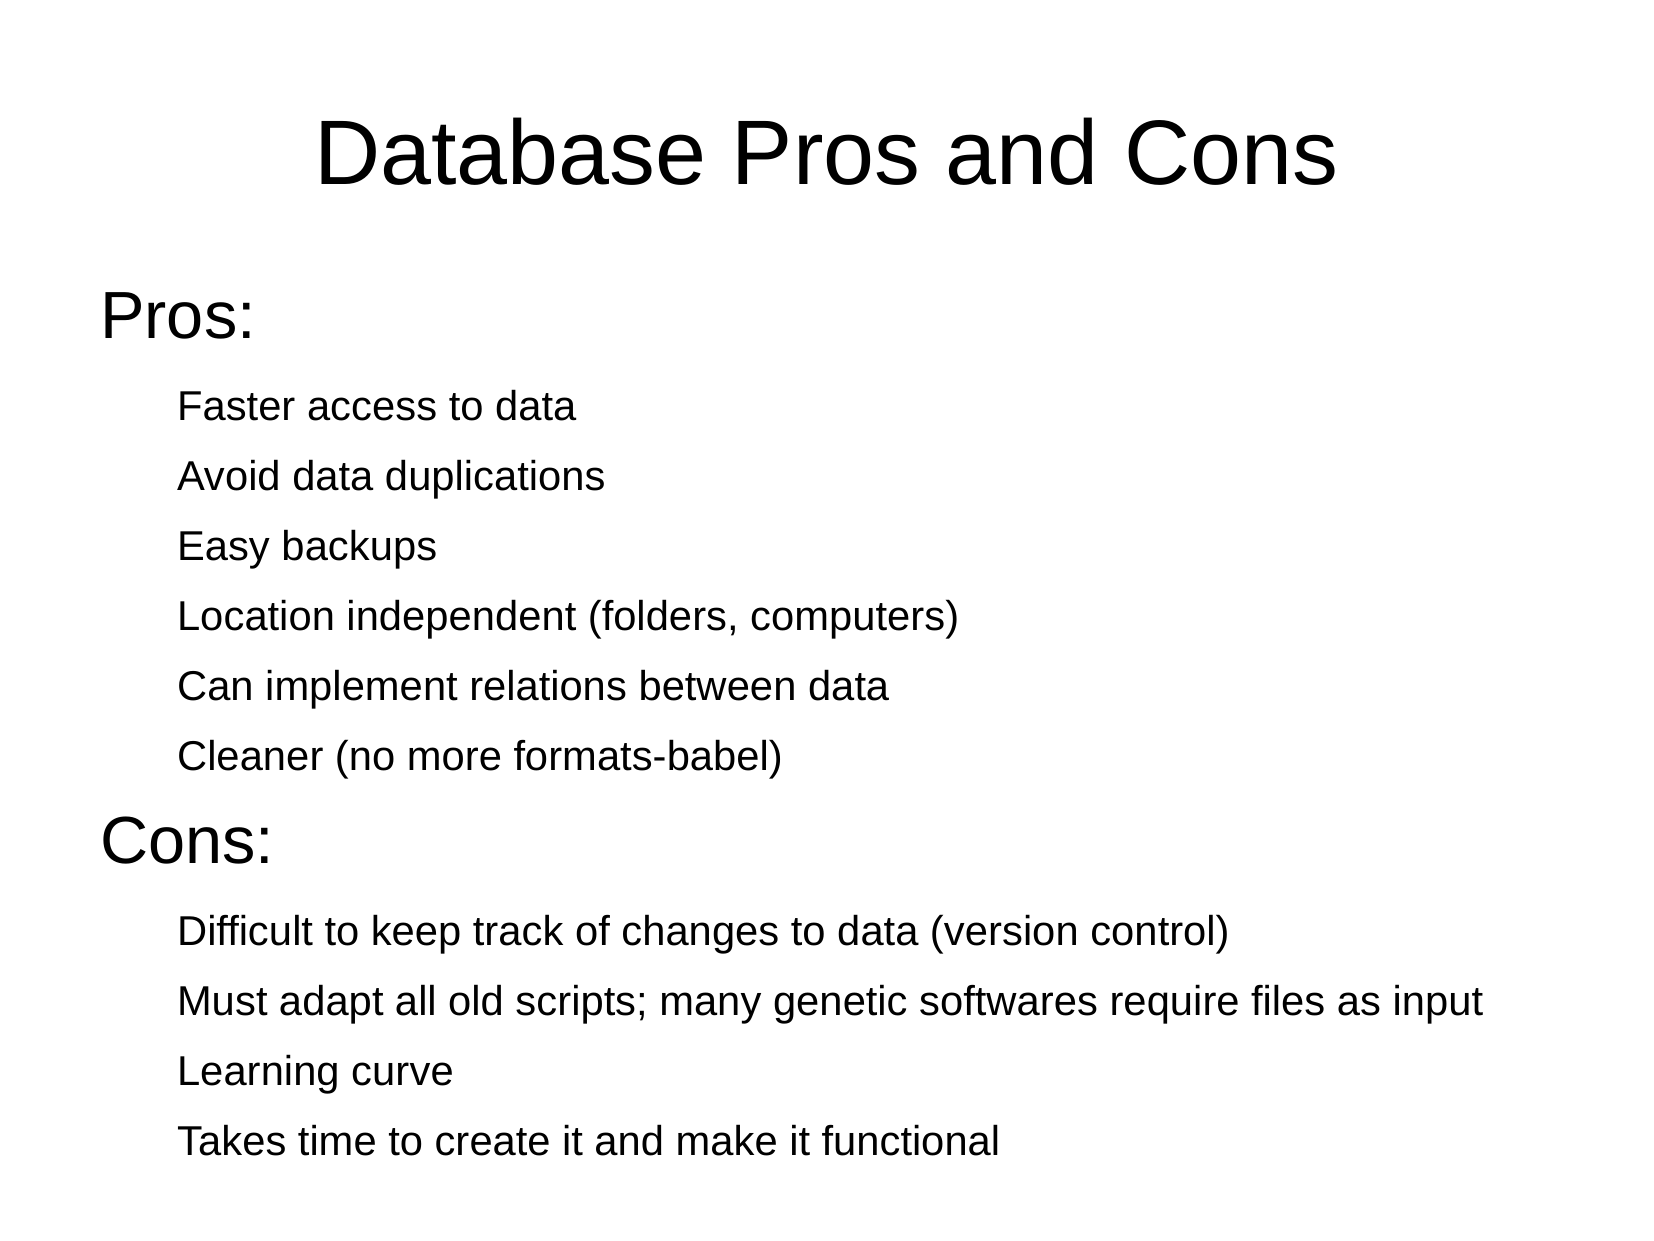

# Database Pros and Cons
Pros:
Faster access to data
Avoid data duplications
Easy backups
Location independent (folders, computers)
Can implement relations between data
Cleaner (no more formats-babel)
Cons:
Difficult to keep track of changes to data (version control)
Must adapt all old scripts; many genetic softwares require files as input
Learning curve
Takes time to create it and make it functional